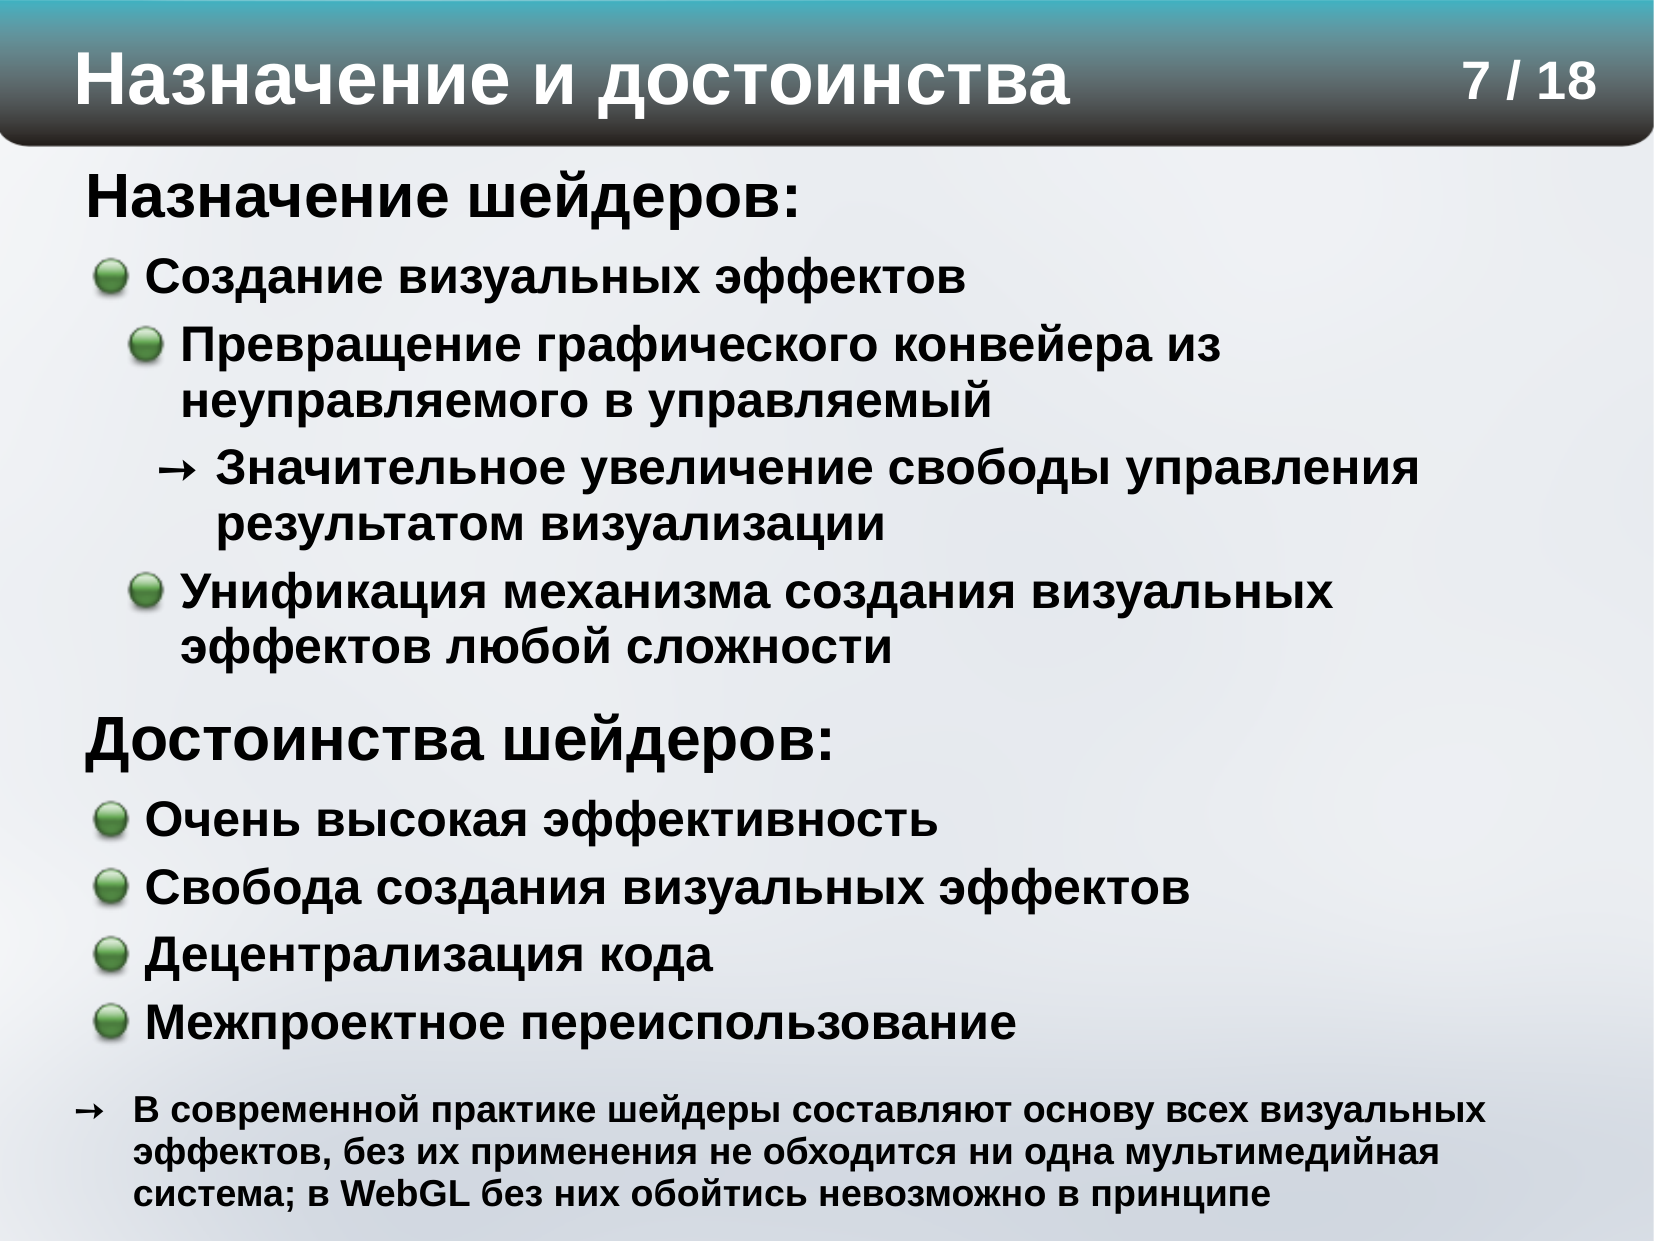

Назначение и достоинства
Назначение шейдеров:
Создание визуальных эффектов
Превращение графического конвейера из неуправляемого в управляемый
Значительное увеличение свободы управления результатом визуализации
Унификация механизма создания визуальных эффектов любой сложности
Достоинства шейдеров:
Очень высокая эффективность
Свобода создания визуальных эффектов
Децентрализация кода
Межпроектное переиспользование
В современной практике шейдеры составляют основу всех визуальных эффектов, без их применения не обходится ни одна мультимедийная система; в WebGL без них обойтись невозможно в принципе